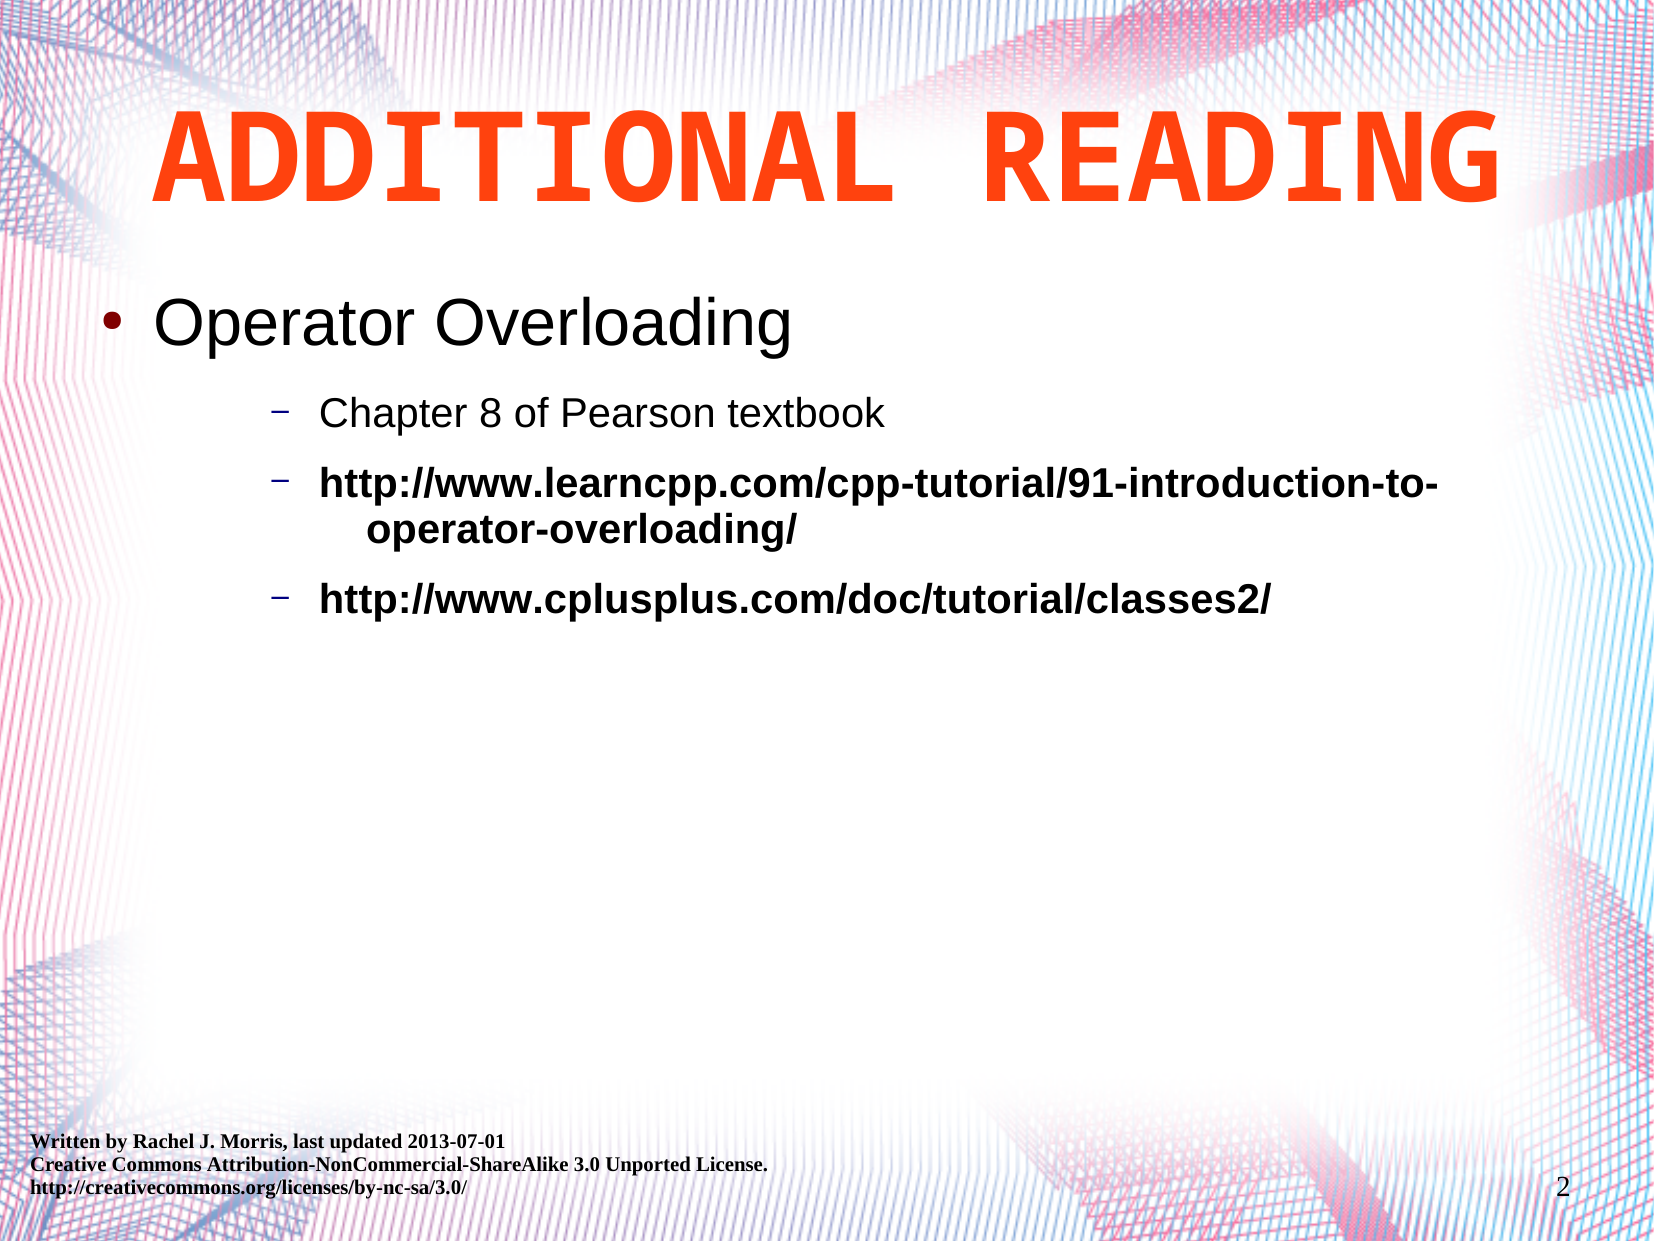

# ADDITIONAL READING
Operator Overloading
Chapter 8 of Pearson textbook
http://www.learncpp.com/cpp-tutorial/91-introduction-to-operator-overloading/
http://www.cplusplus.com/doc/tutorial/classes2/
2